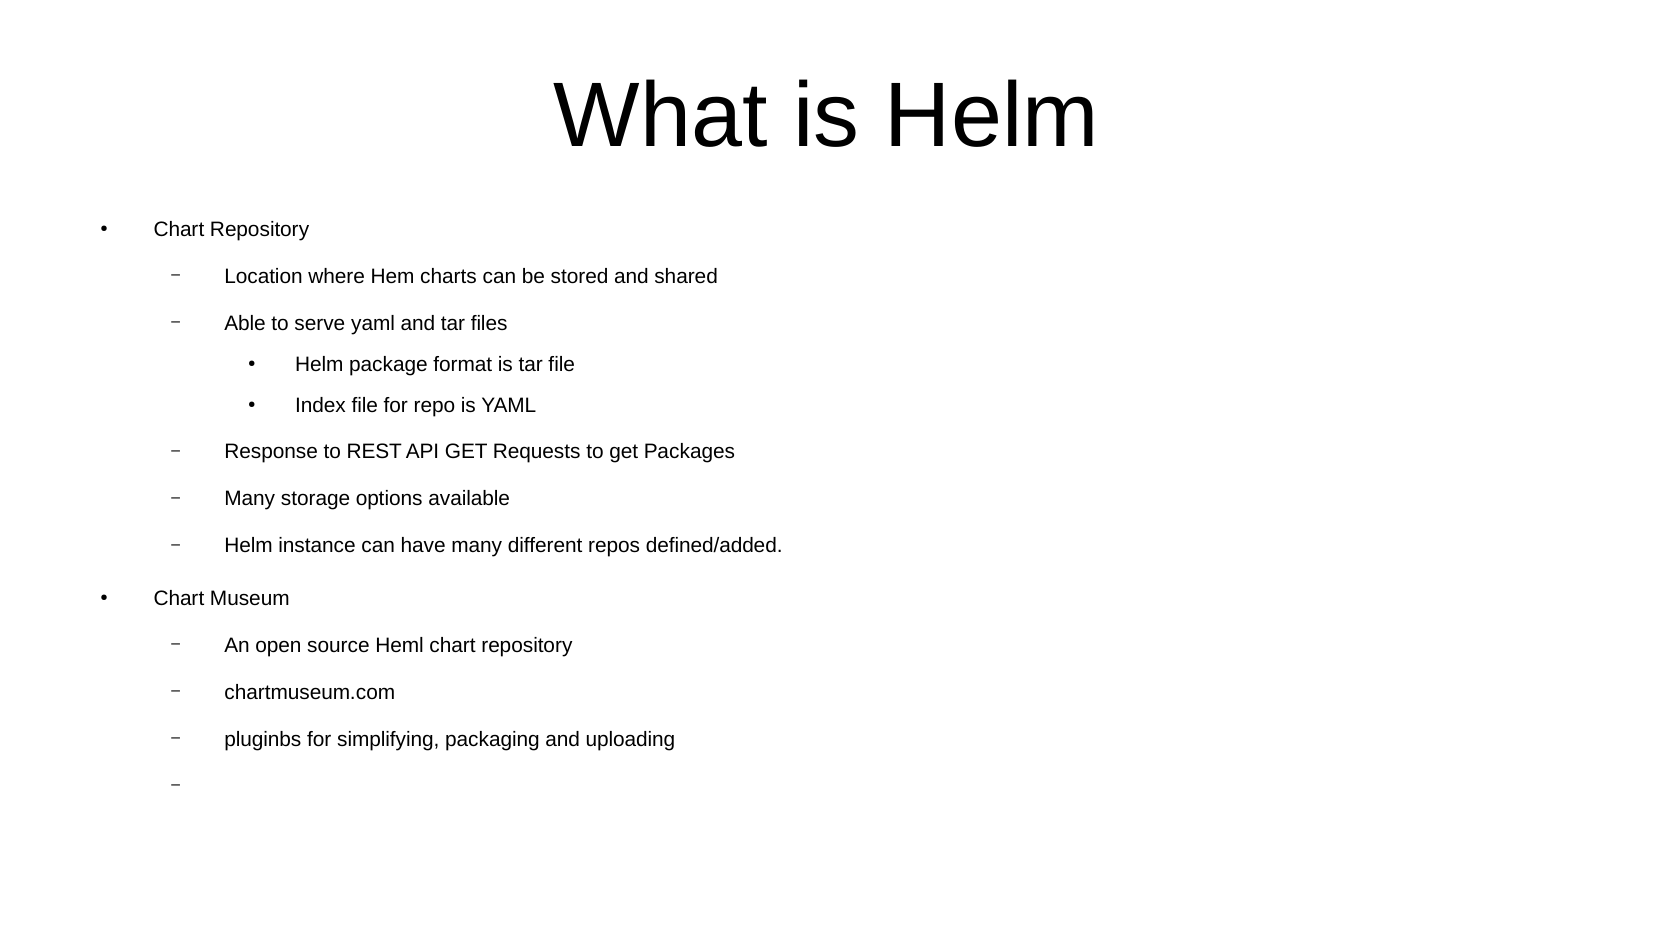

# What is Helm
Chart Repository
Location where Hem charts can be stored and shared
Able to serve yaml and tar files
Helm package format is tar file
Index file for repo is YAML
Response to REST API GET Requests to get Packages
Many storage options available
Helm instance can have many different repos defined/added.
Chart Museum
An open source Heml chart repository
chartmuseum.com
pluginbs for simplifying, packaging and uploading